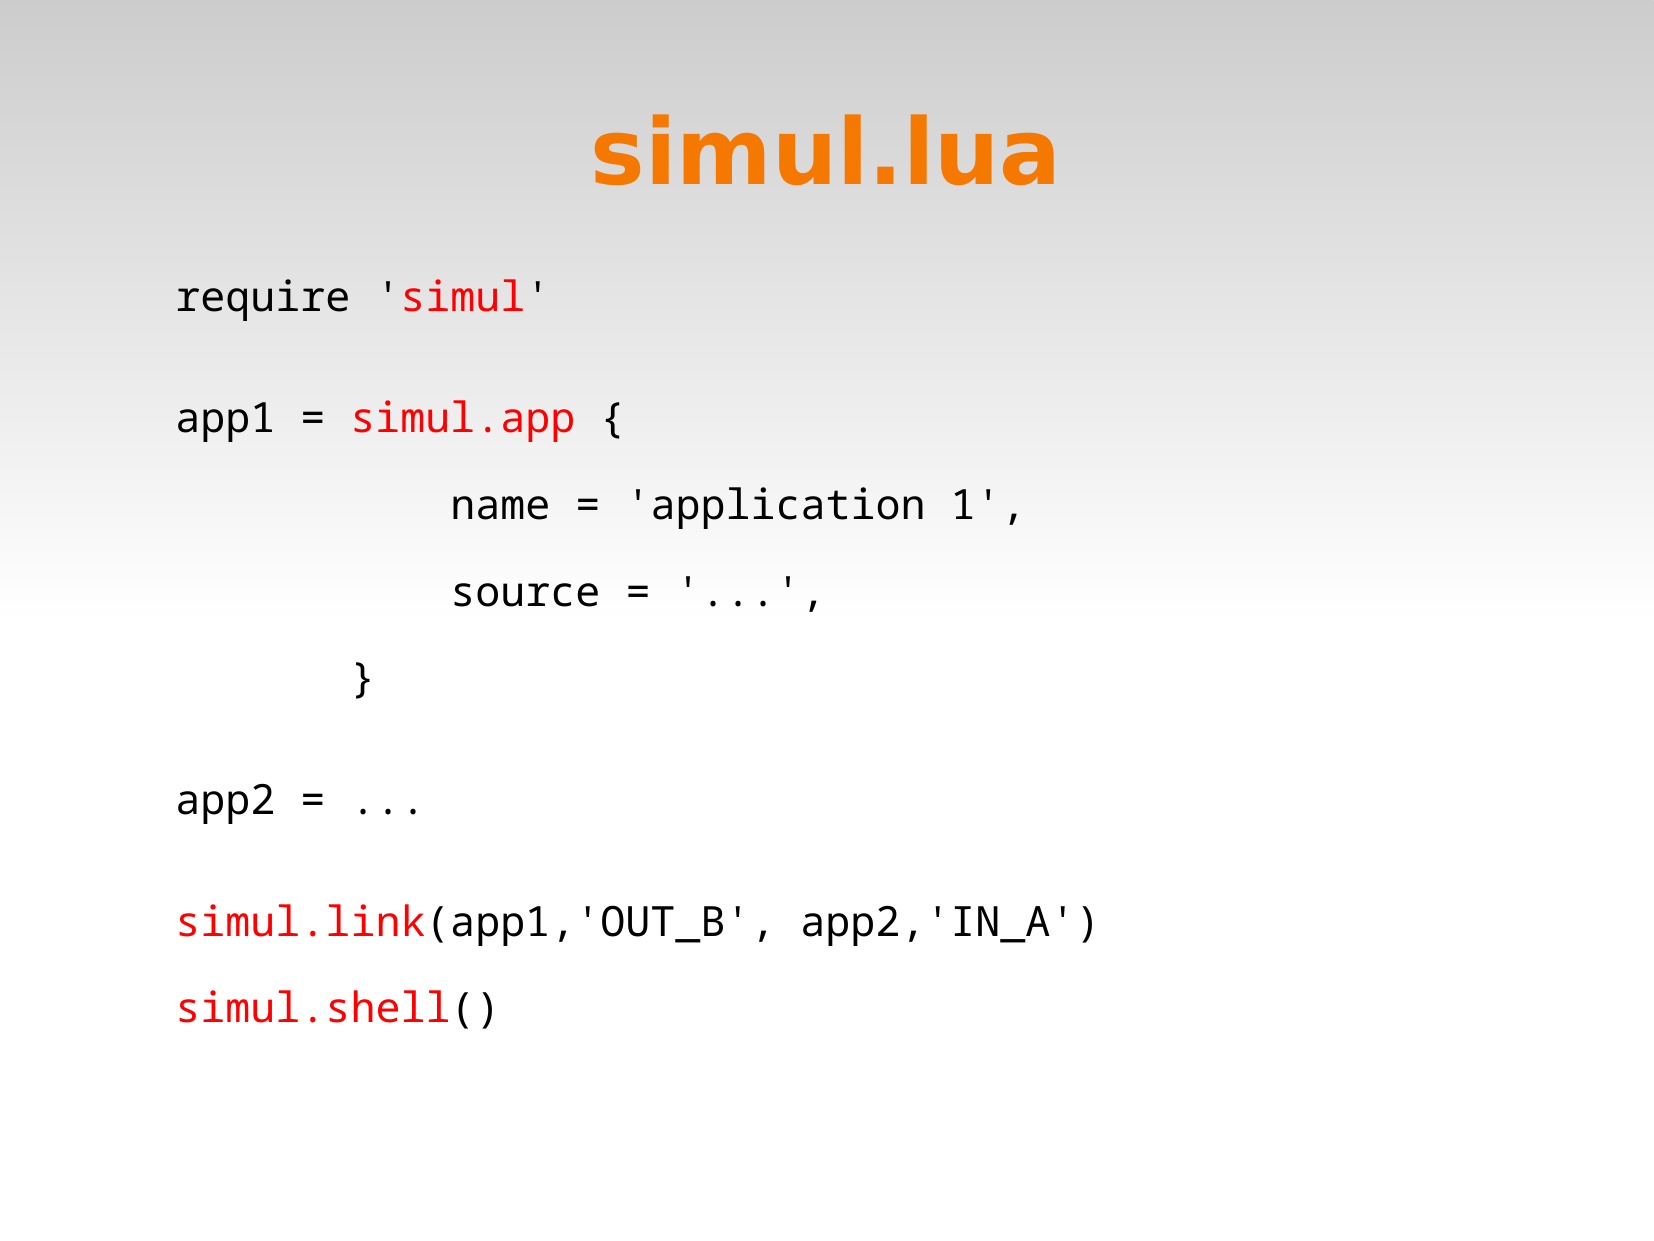

# simul.lua
 require 'simul'
 app1 = simul.app {
 name = 'application 1',
 source = '...',
 }
 app2 = ...
 simul.link(app1,'OUT_B', app2,'IN_A')
 simul.shell()